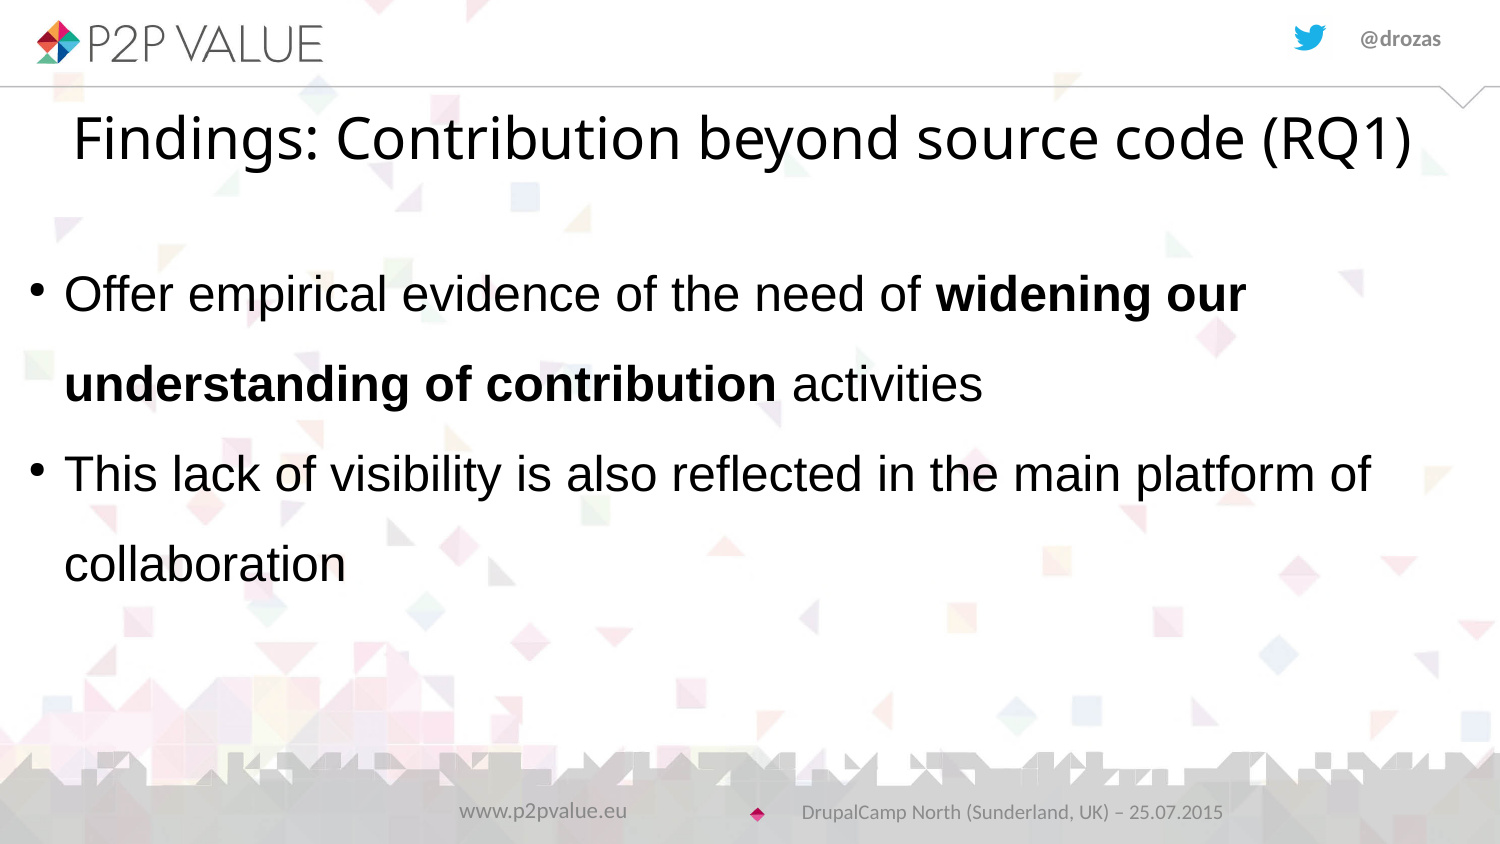

@drozas
Findings: Contribution beyond source code (RQ1)
# Offer empirical evidence of the need of widening our understanding of contribution activities
This lack of visibility is also reflected in the main platform of collaboration
DrupalCamp North (Sunderland, UK) – 25.07.2015
www.p2pvalue.eu